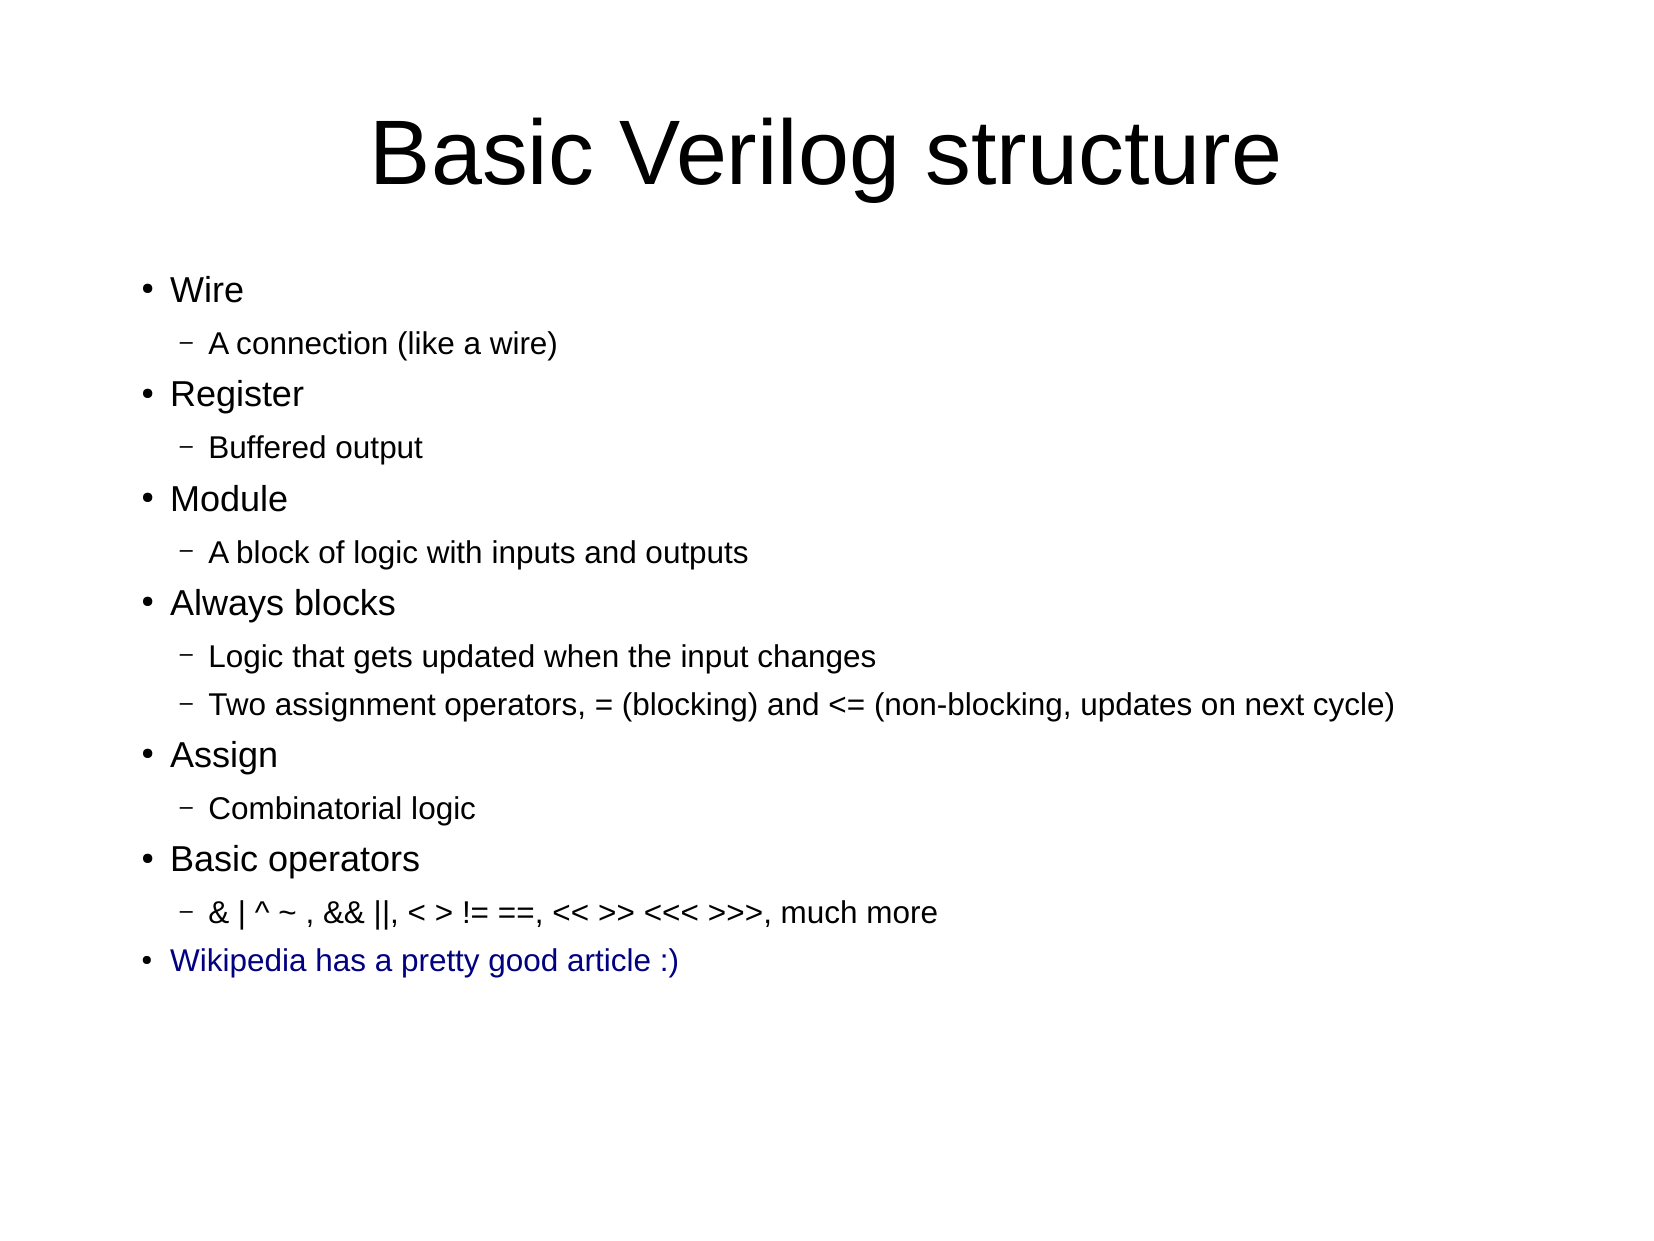

# Basic Verilog structure
Wire
A connection (like a wire)
Register
Buffered output
Module
A block of logic with inputs and outputs
Always blocks
Logic that gets updated when the input changes
Two assignment operators, = (blocking) and <= (non-blocking, updates on next cycle)
Assign
Combinatorial logic
Basic operators
& | ^ ~ , && ||, < > != ==, << >> <<< >>>, much more
Wikipedia has a pretty good article :)